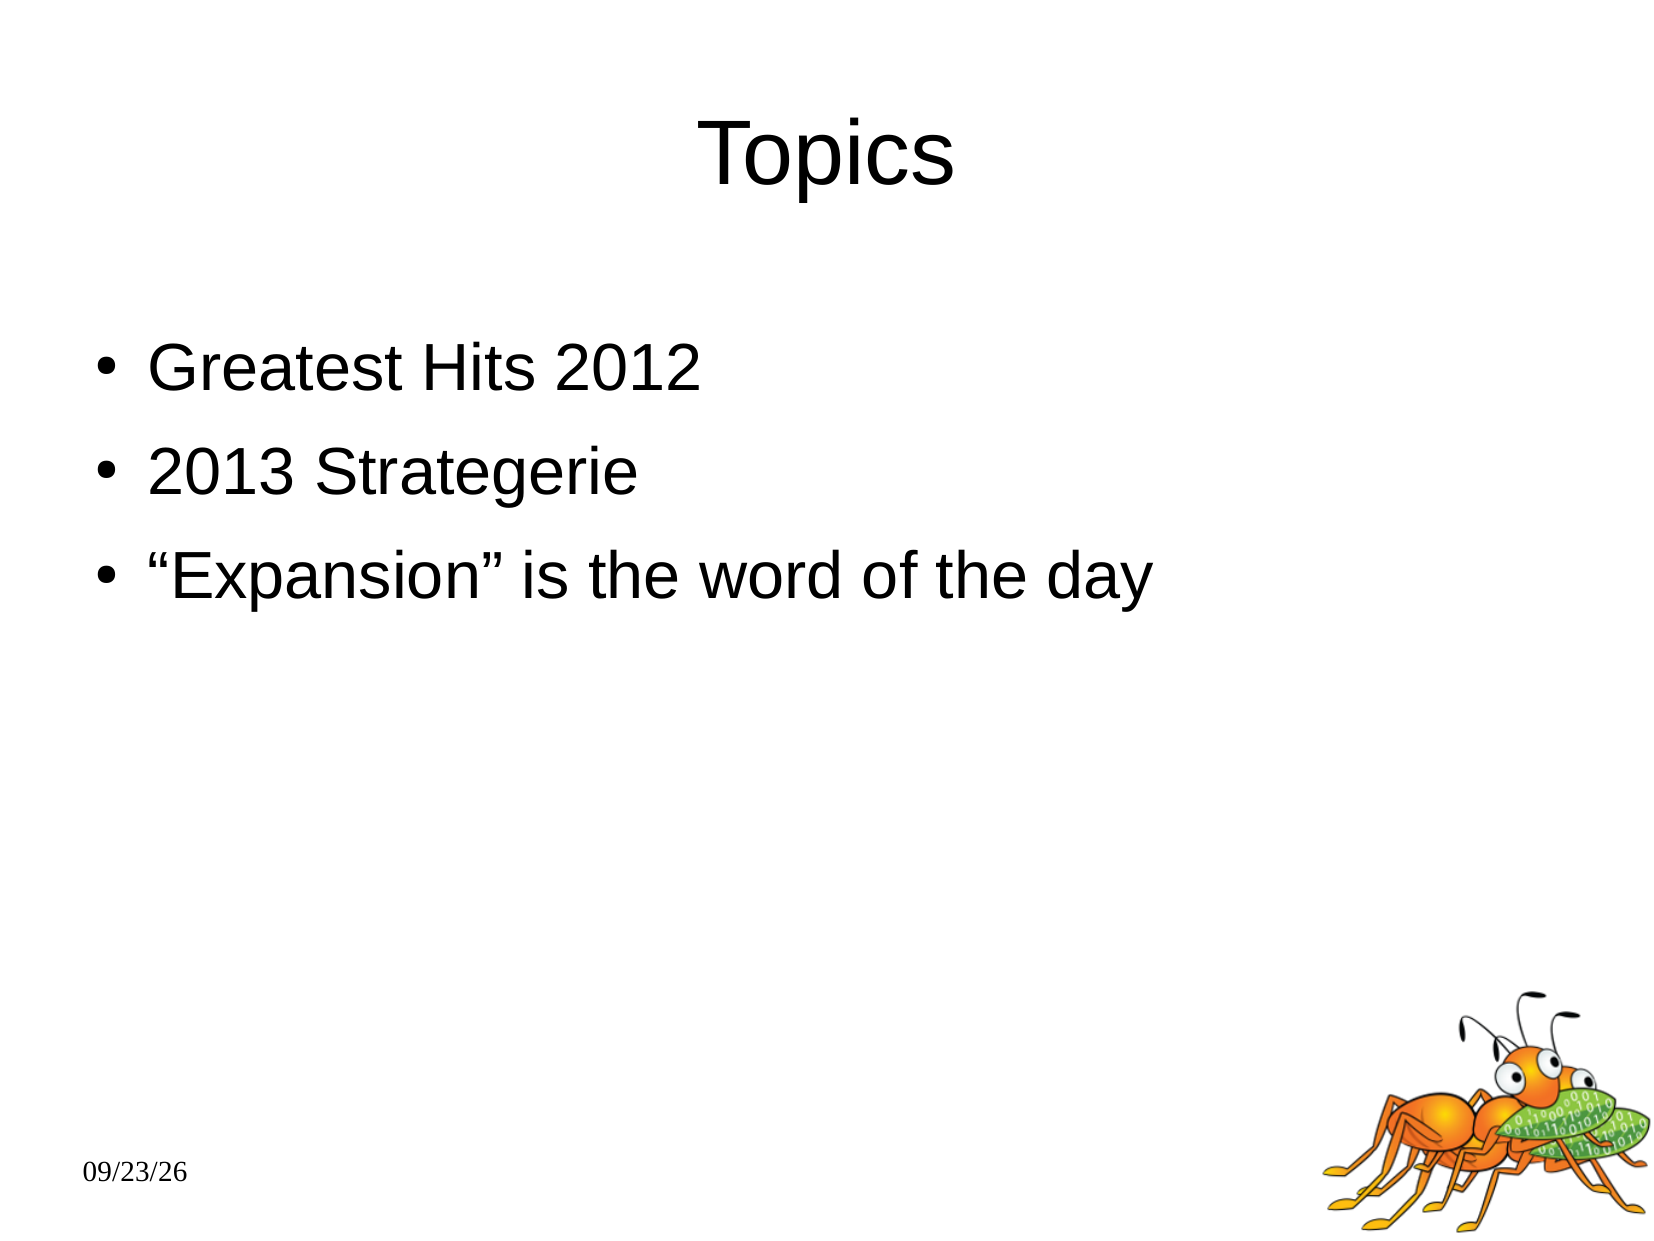

# Topics
Greatest Hits 2012
2013 Strategerie
“Expansion” is the word of the day